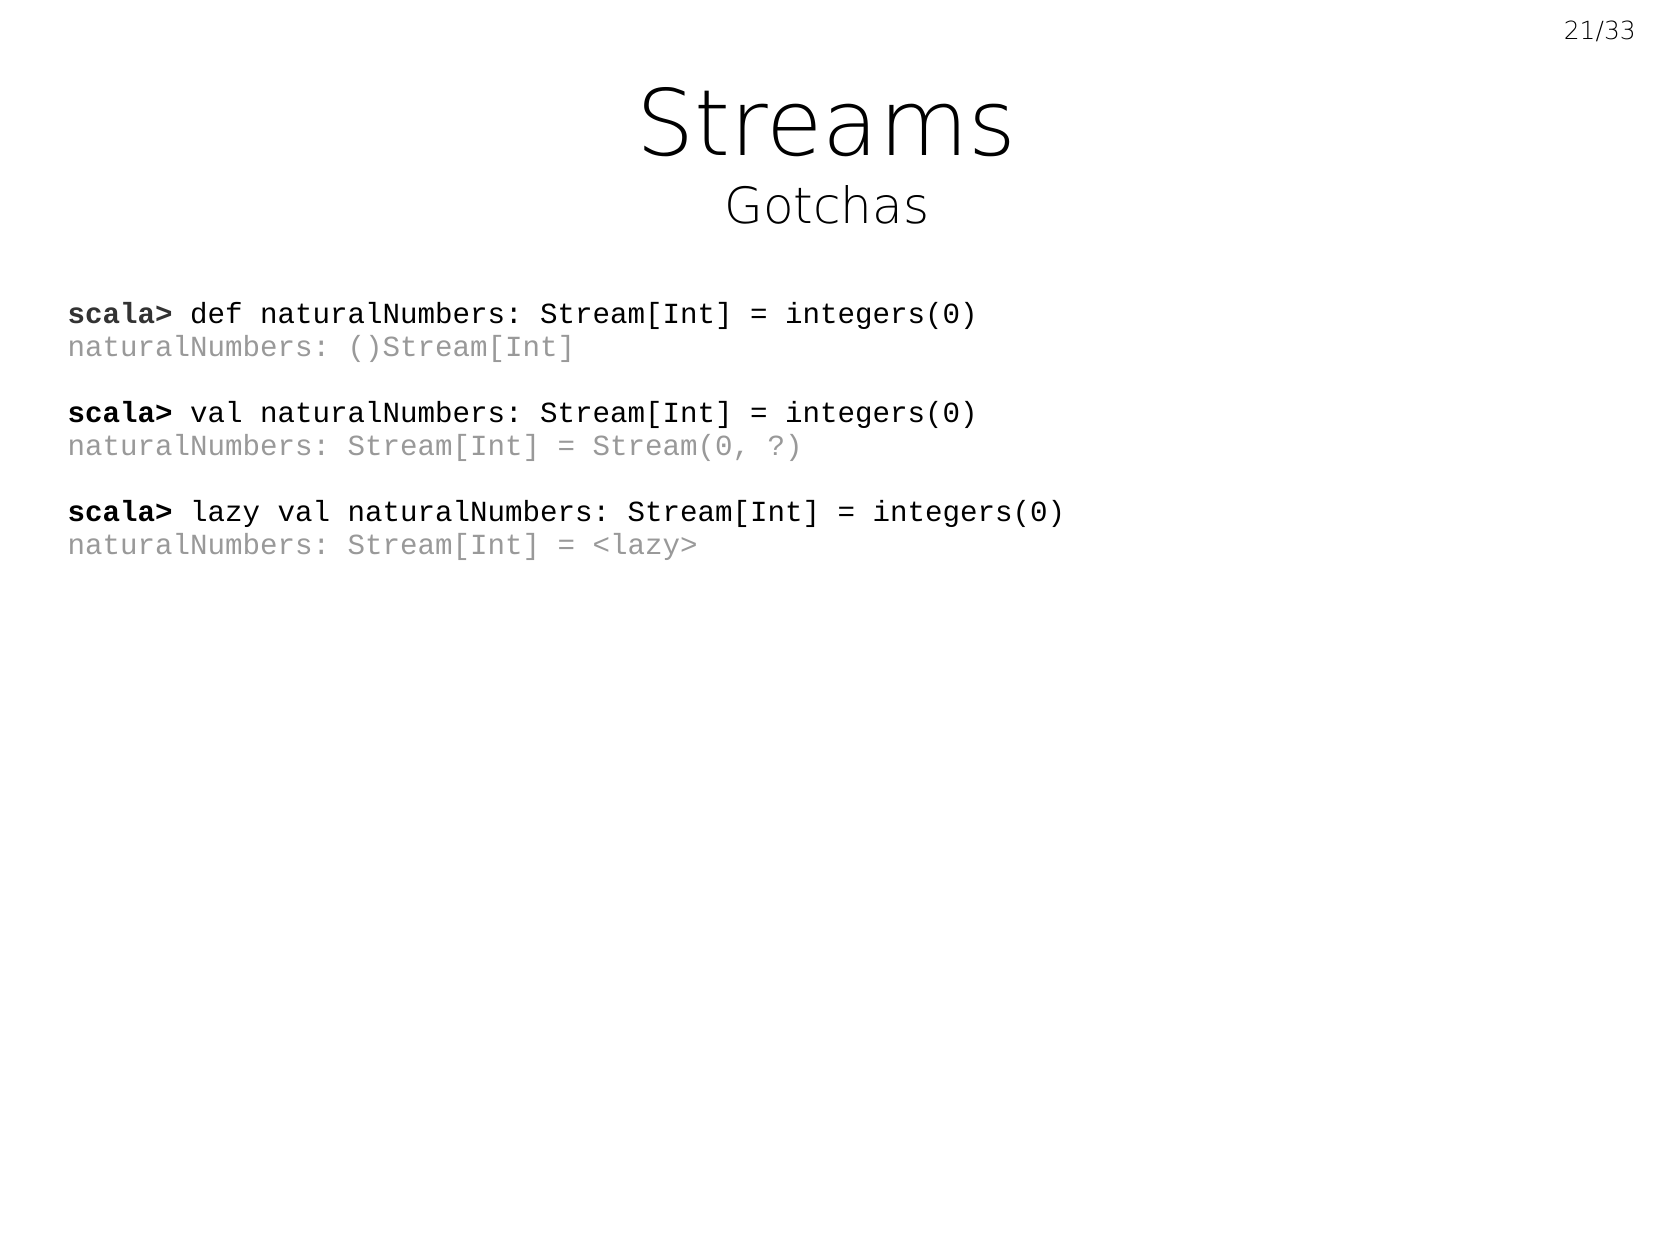

# Streams Gotchas
scala> def naturalNumbers: Stream[Int] = integers(0)
naturalNumbers: ()Stream[Int]
scala> val naturalNumbers: Stream[Int] = integers(0)
naturalNumbers: Stream[Int] = Stream(0, ?)
scala> lazy val naturalNumbers: Stream[Int] = integers(0)
naturalNumbers: Stream[Int] = <lazy>